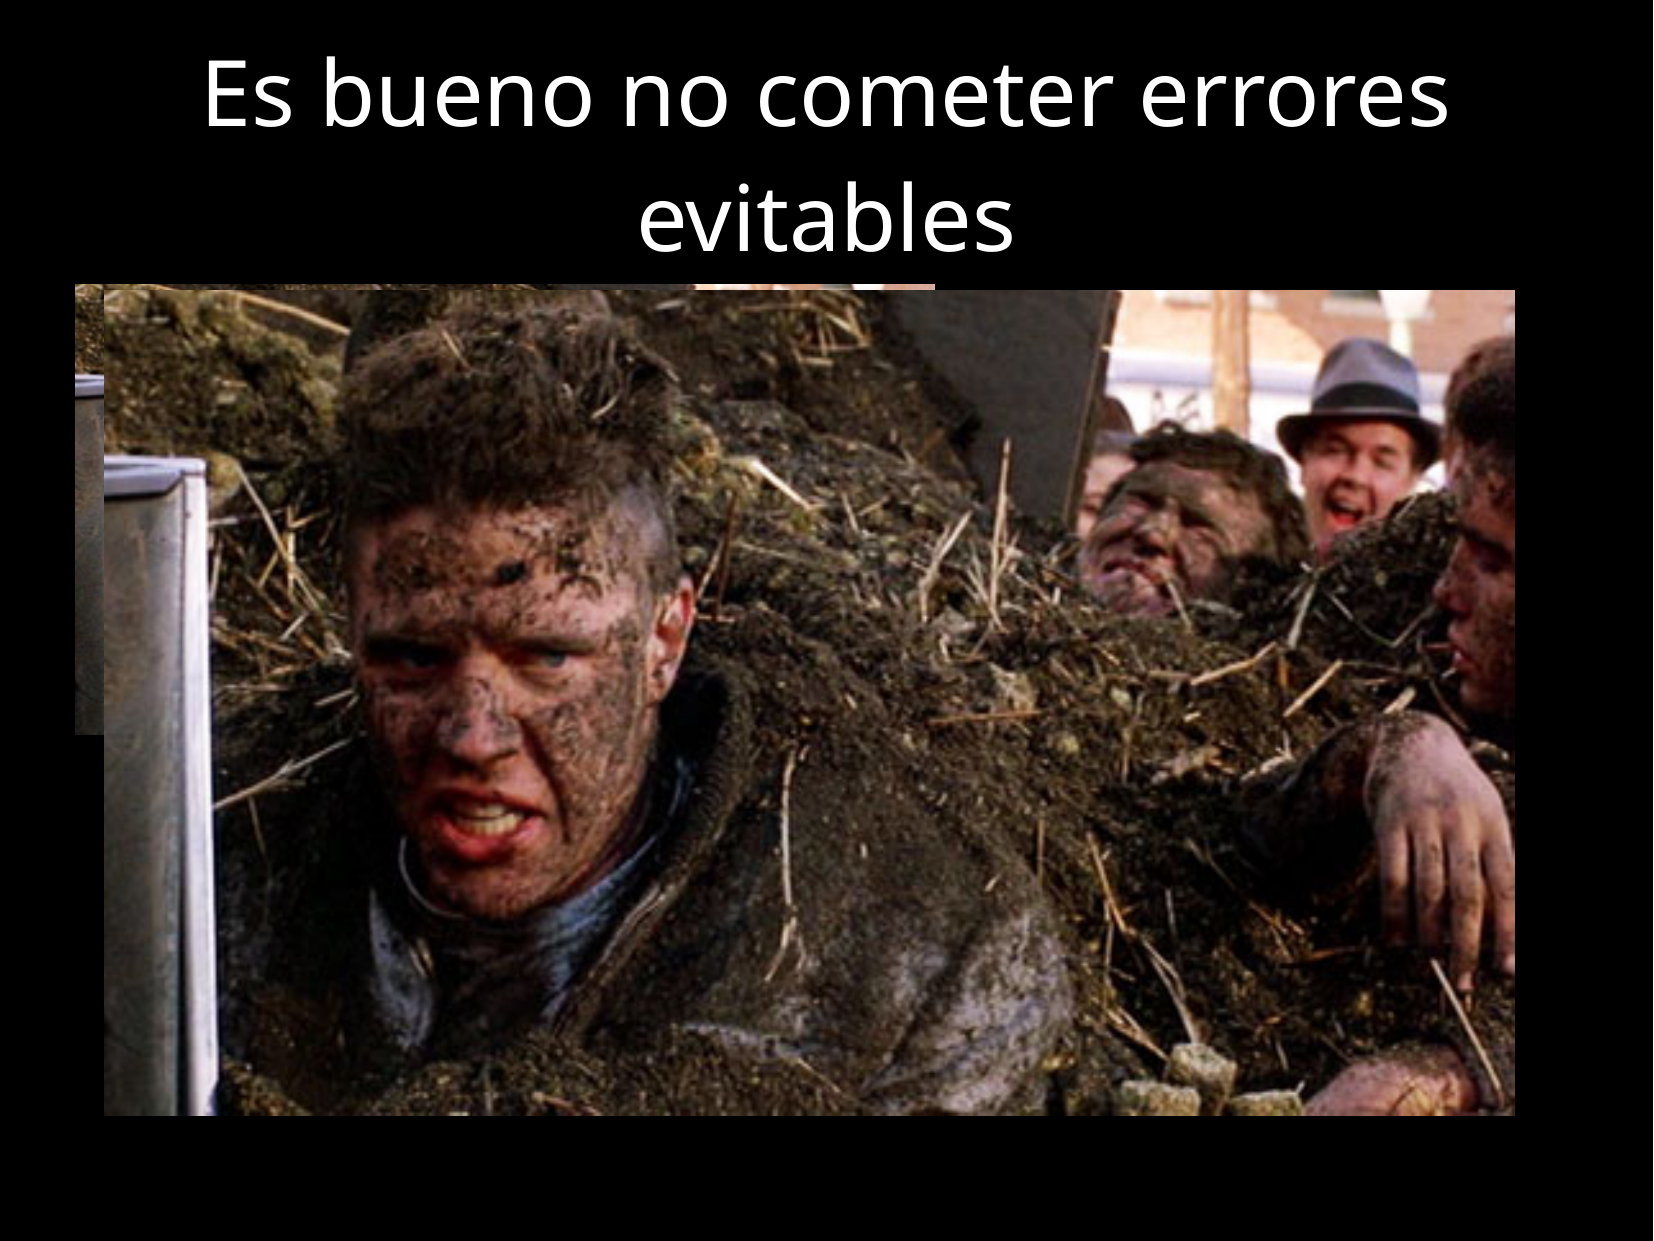

# Es bueno no cometer errores evitables